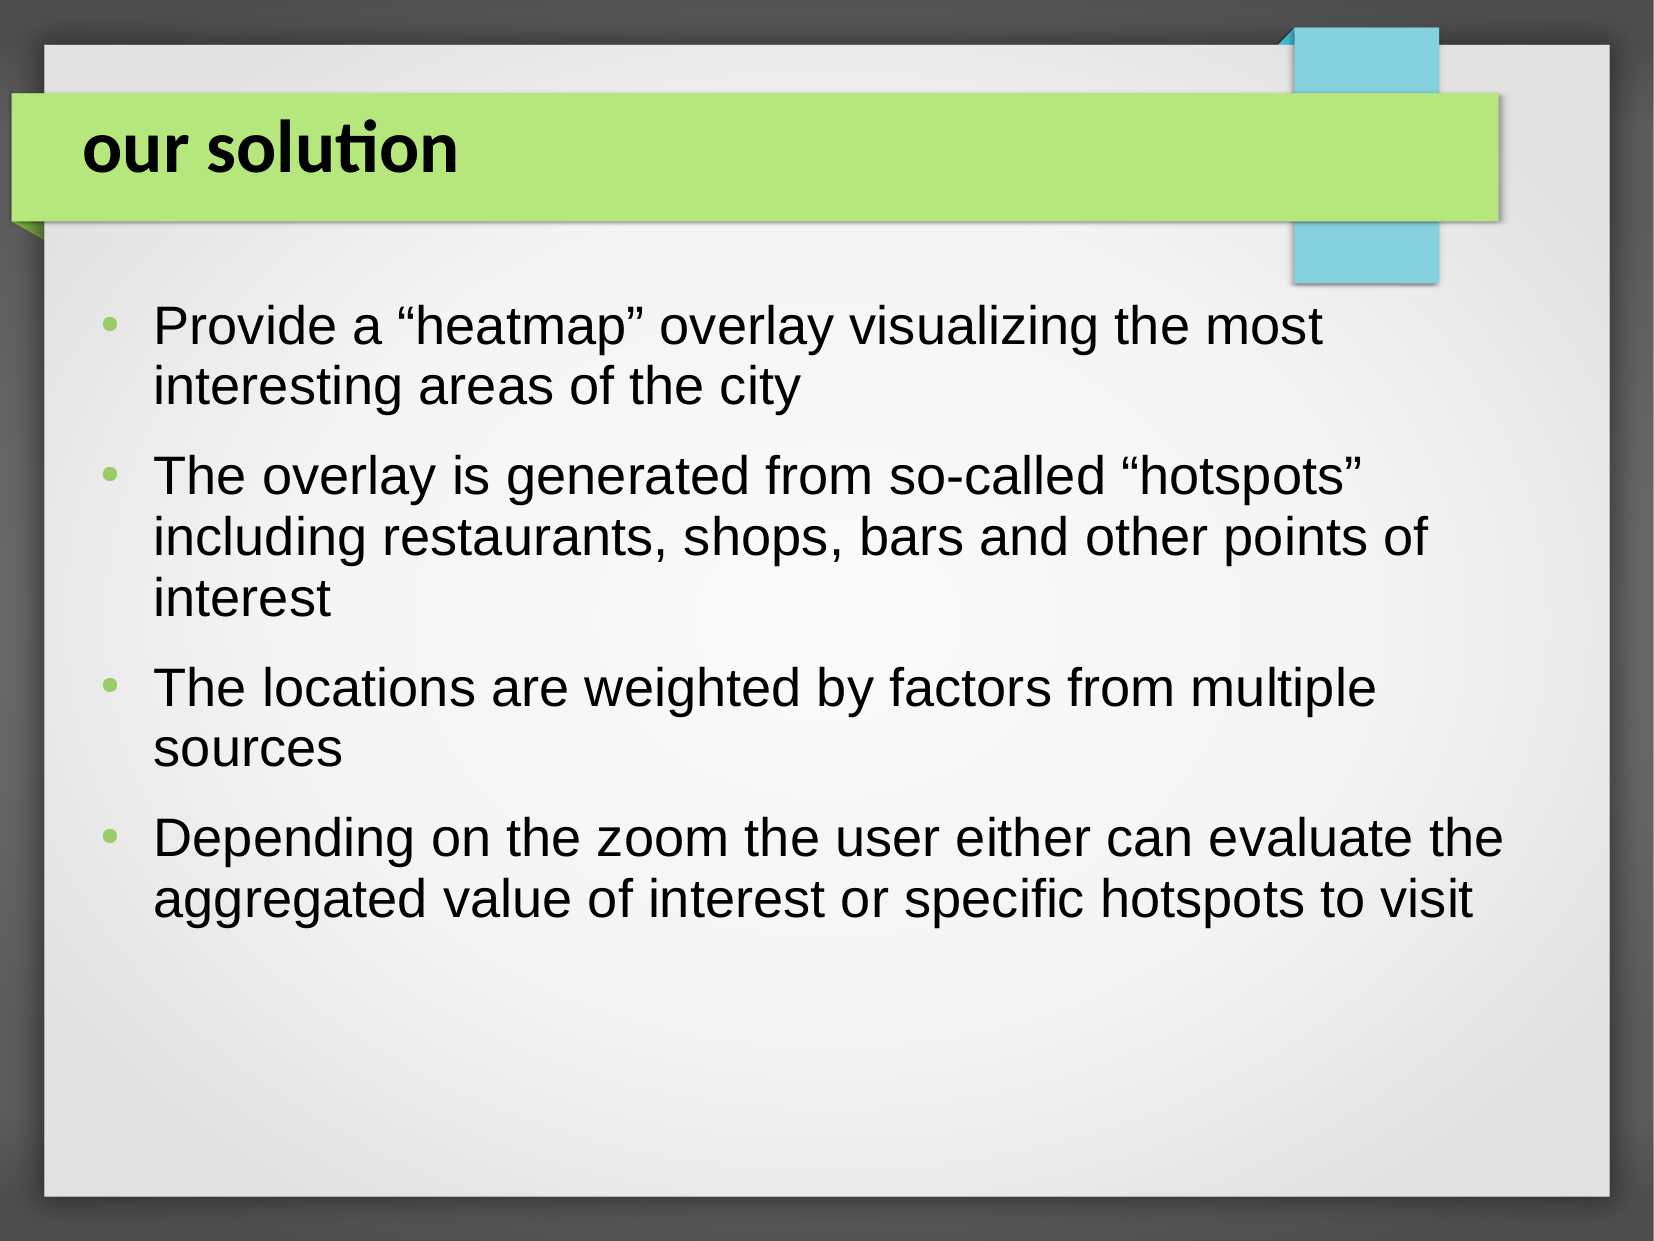

# our solution
Provide a “heatmap” overlay visualizing the most interesting areas of the city
The overlay is generated from so-called “hotspots” including restaurants, shops, bars and other points of interest
The locations are weighted by factors from multiple sources
Depending on the zoom the user either can evaluate the aggregated value of interest or specific hotspots to visit